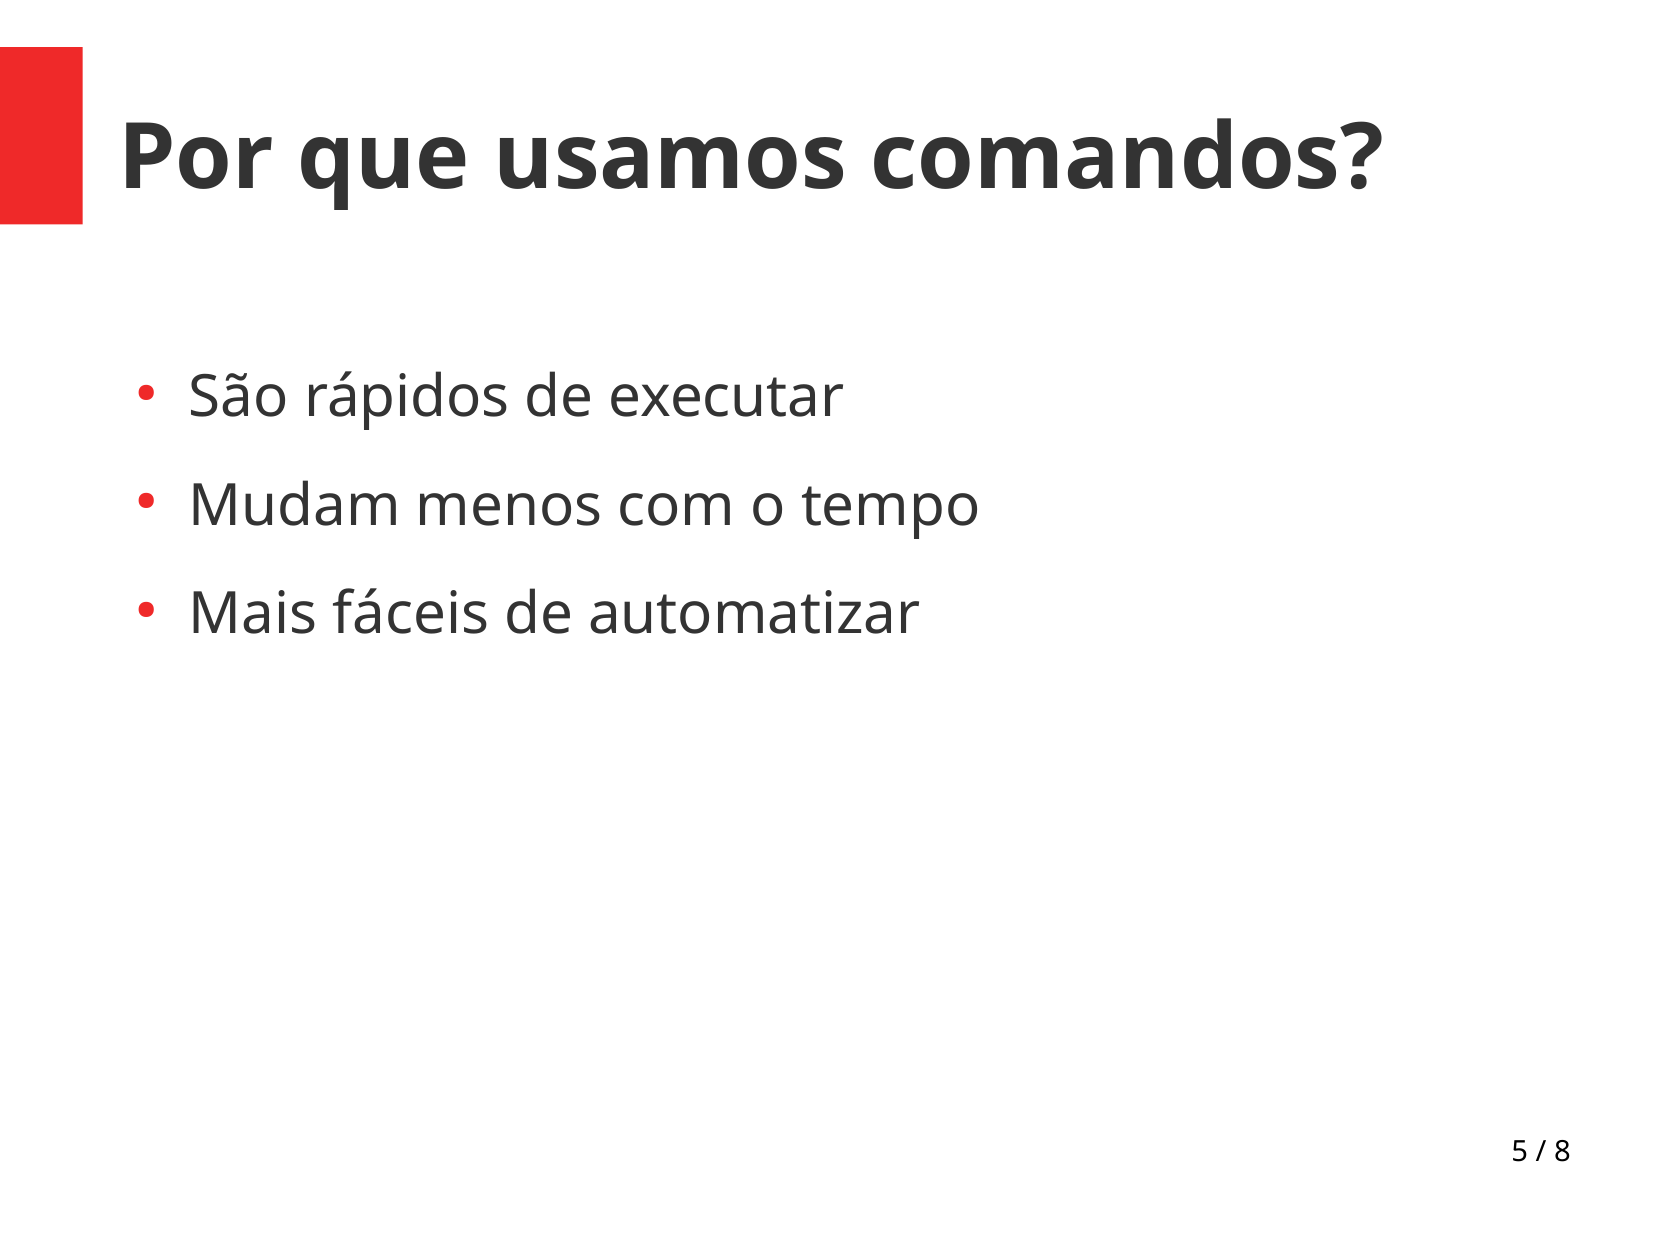

# Por que usamos comandos?
São rápidos de executar
Mudam menos com o tempo
Mais fáceis de automatizar
5